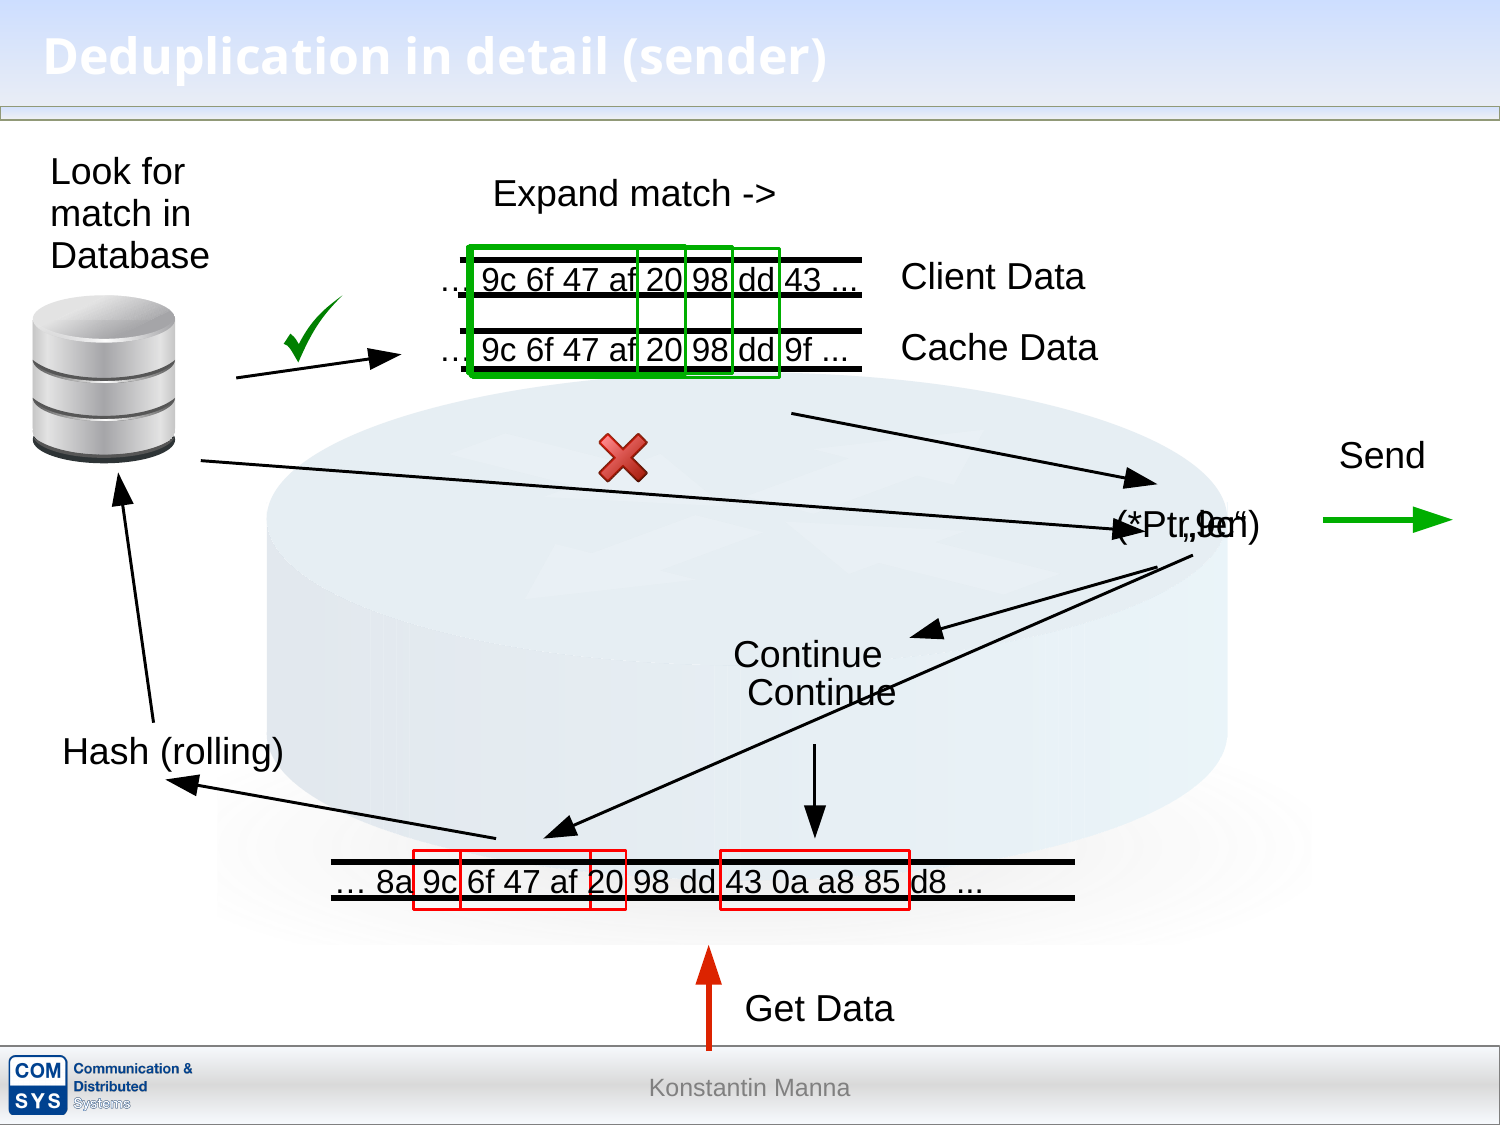

# Deduplication in detail (sender)
Look for match in Database
Expand match ->
Client Data
… 9c 6f 47 af 20 98 dd 43 ...
Cache Data
… 9c 6f 47 af 20 98 dd 9f ...
Send
(*Ptr,len)
 „9c“
Continue
Continue
Hash (rolling)
… 8a 9c 6f 47 af 20 98 dd 43 0a a8 85 d8 ...
Get Data